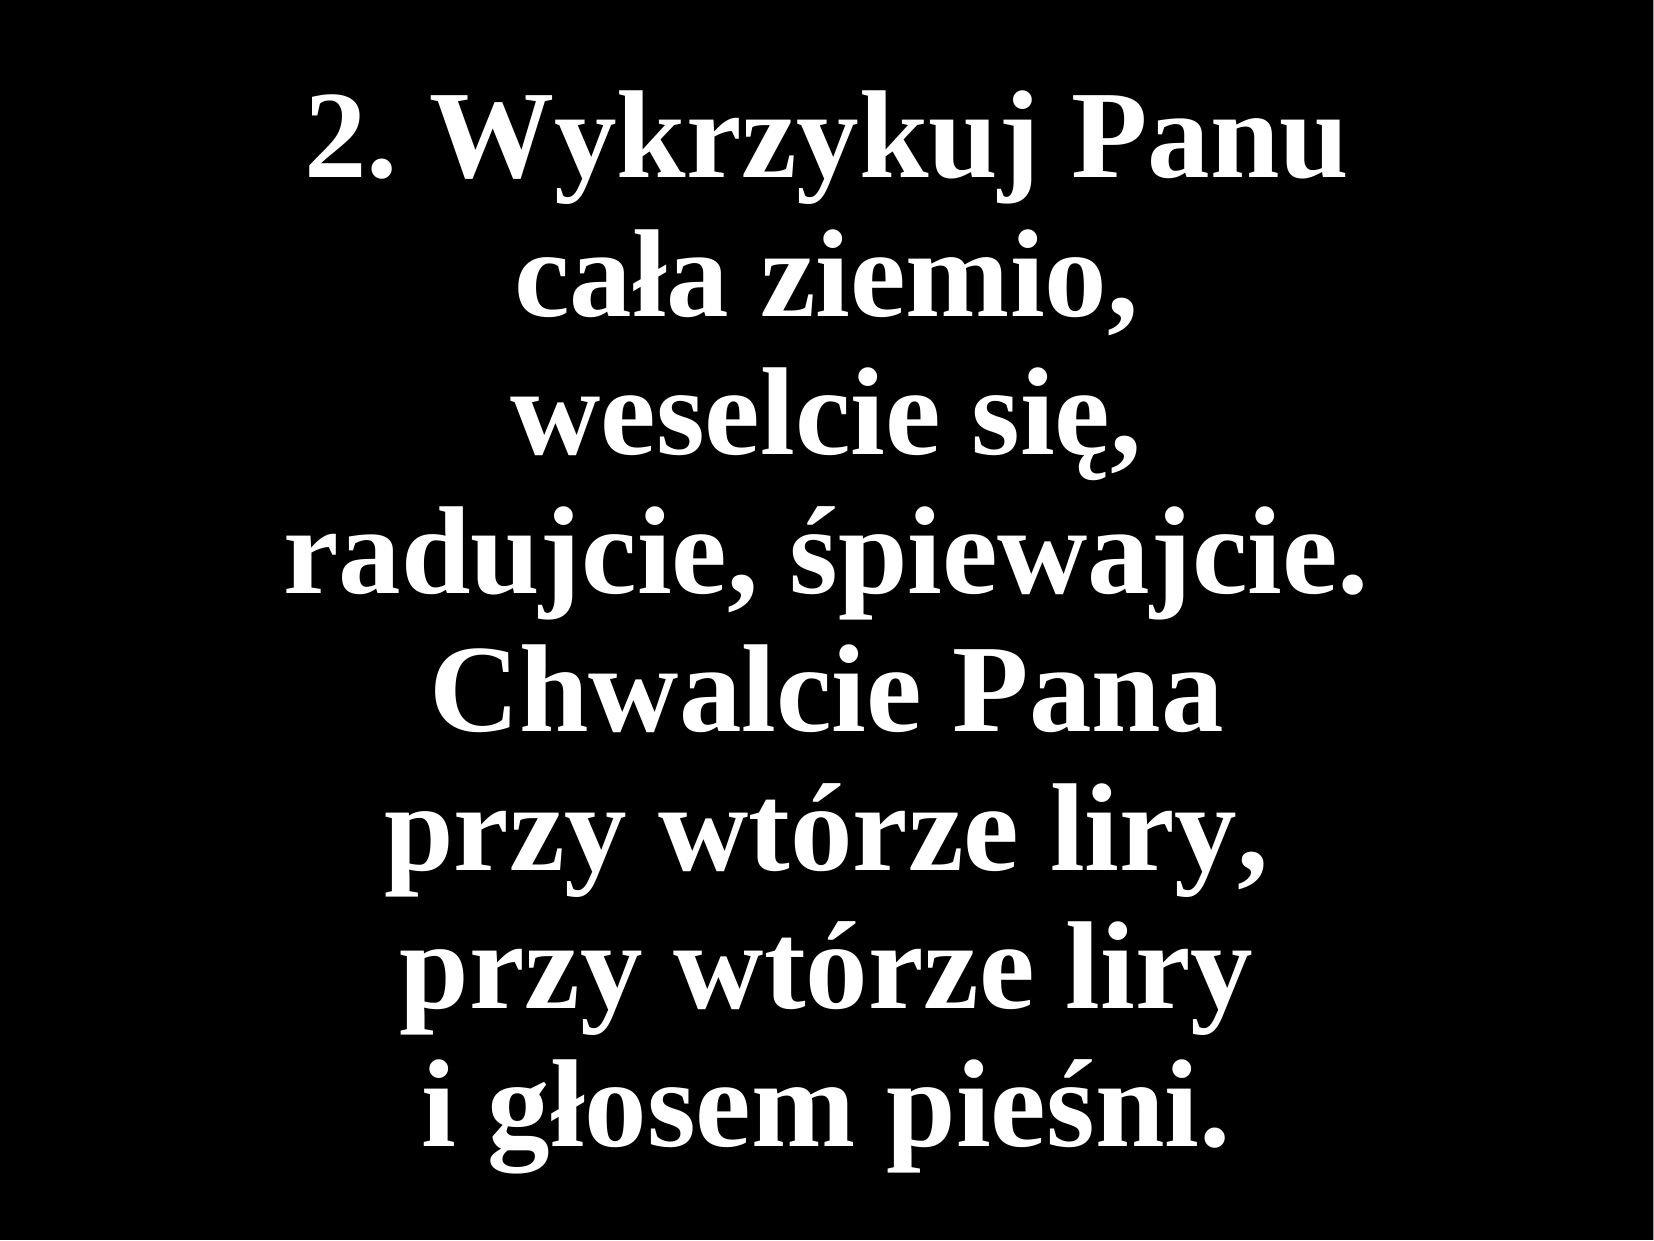

# 2. Wykrzykuj Panu cała ziemio, weselcie się, radujcie, śpiewajcie. Chwalcie Pana przy wtórze liry, przy wtórze liry i głosem pieśni.